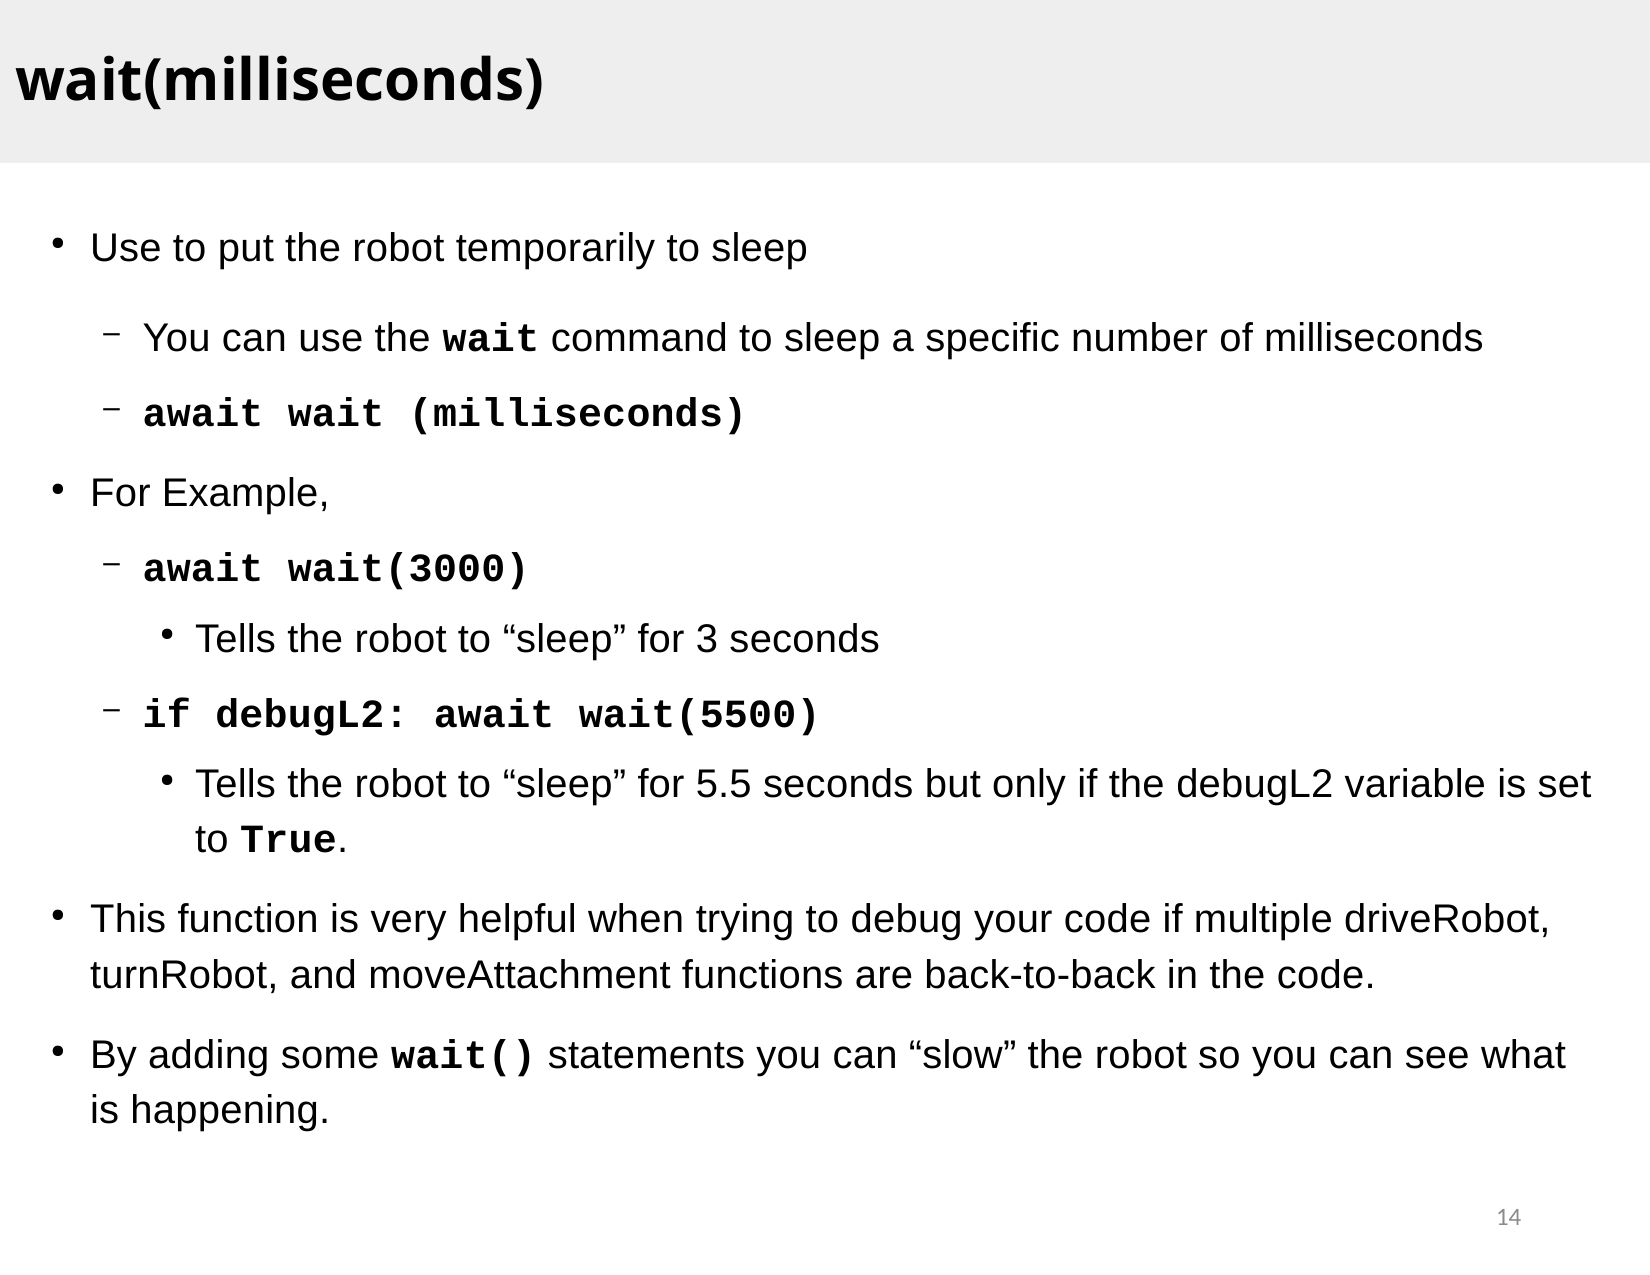

wait(milliseconds)
# Use to put the robot temporarily to sleep
You can use the wait command to sleep a specific number of milliseconds
await wait (milliseconds)
For Example,
await wait(3000)
Tells the robot to “sleep” for 3 seconds
if debugL2: await wait(5500)
Tells the robot to “sleep” for 5.5 seconds but only if the debugL2 variable is set to True.
This function is very helpful when trying to debug your code if multiple driveRobot, turnRobot, and moveAttachment functions are back-to-back in the code.
By adding some wait() statements you can “slow” the robot so you can see what is happening.
14